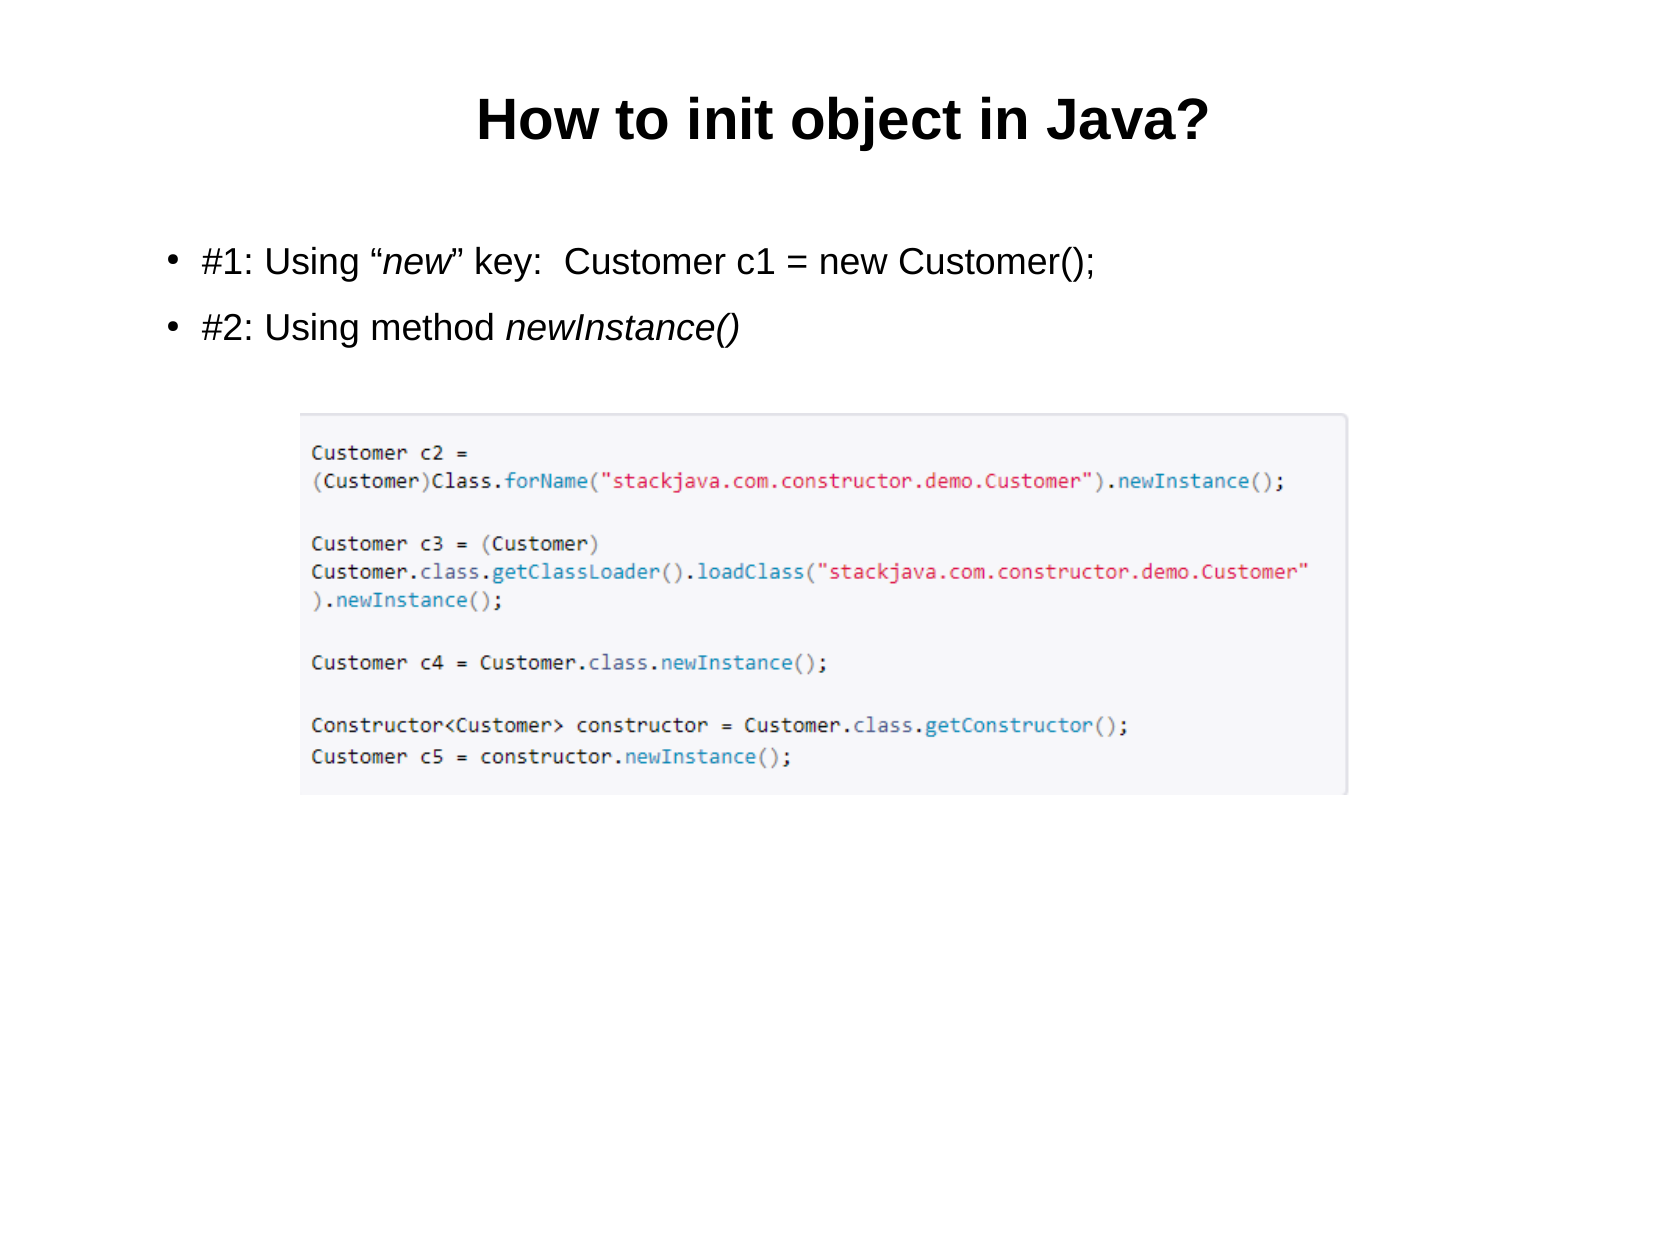

# How to init object in Java?
#1: Using “new” key: Customer c1 = new Customer();
#2: Using method newInstance()